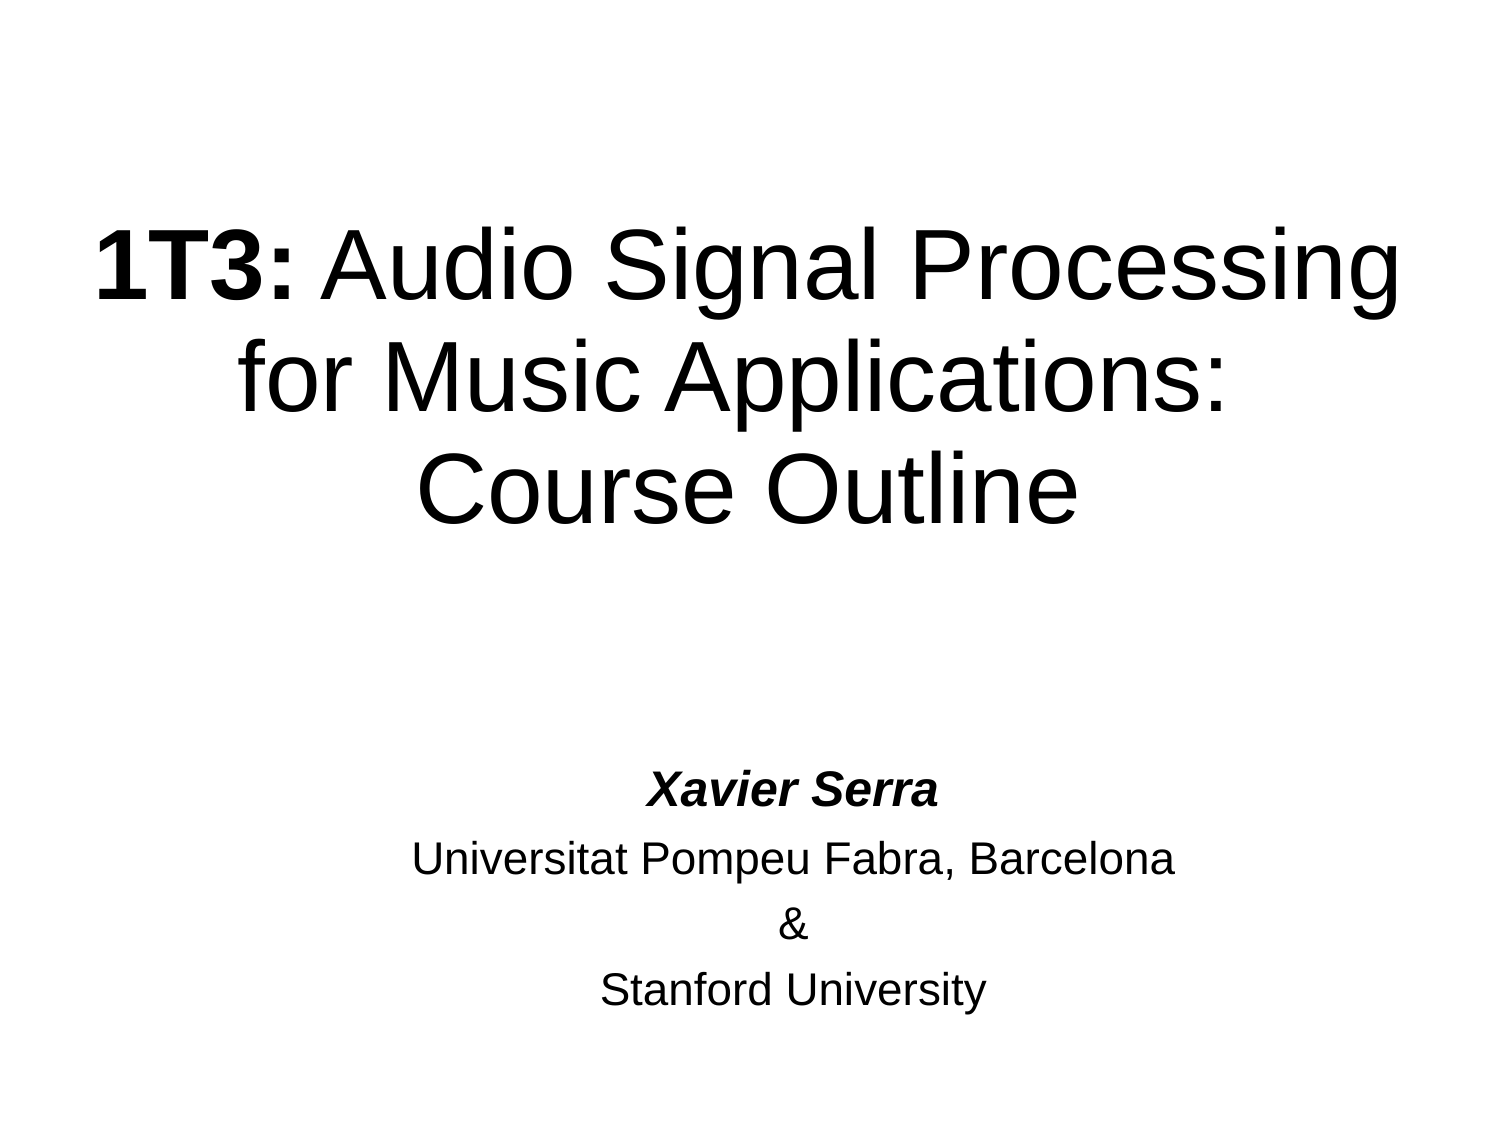

# 1T3: Audio Signal Processing for Music Applications: Course Outline
Xavier Serra
Universitat Pompeu Fabra, Barcelona
&
Stanford University